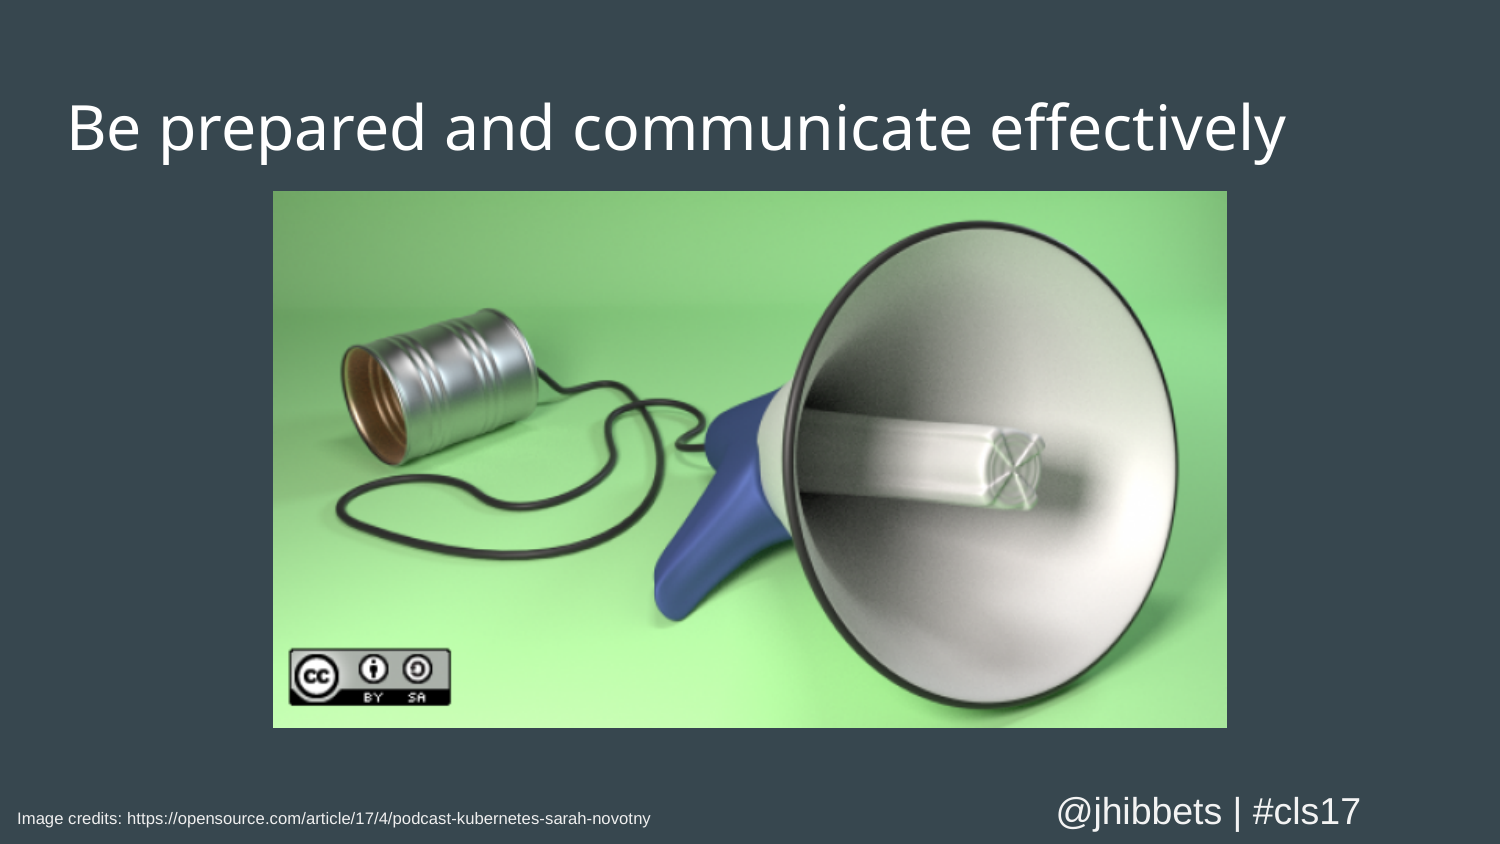

# Be prepared and communicate effectively
Image credits: https://opensource.com/article/17/4/podcast-kubernetes-sarah-novotny